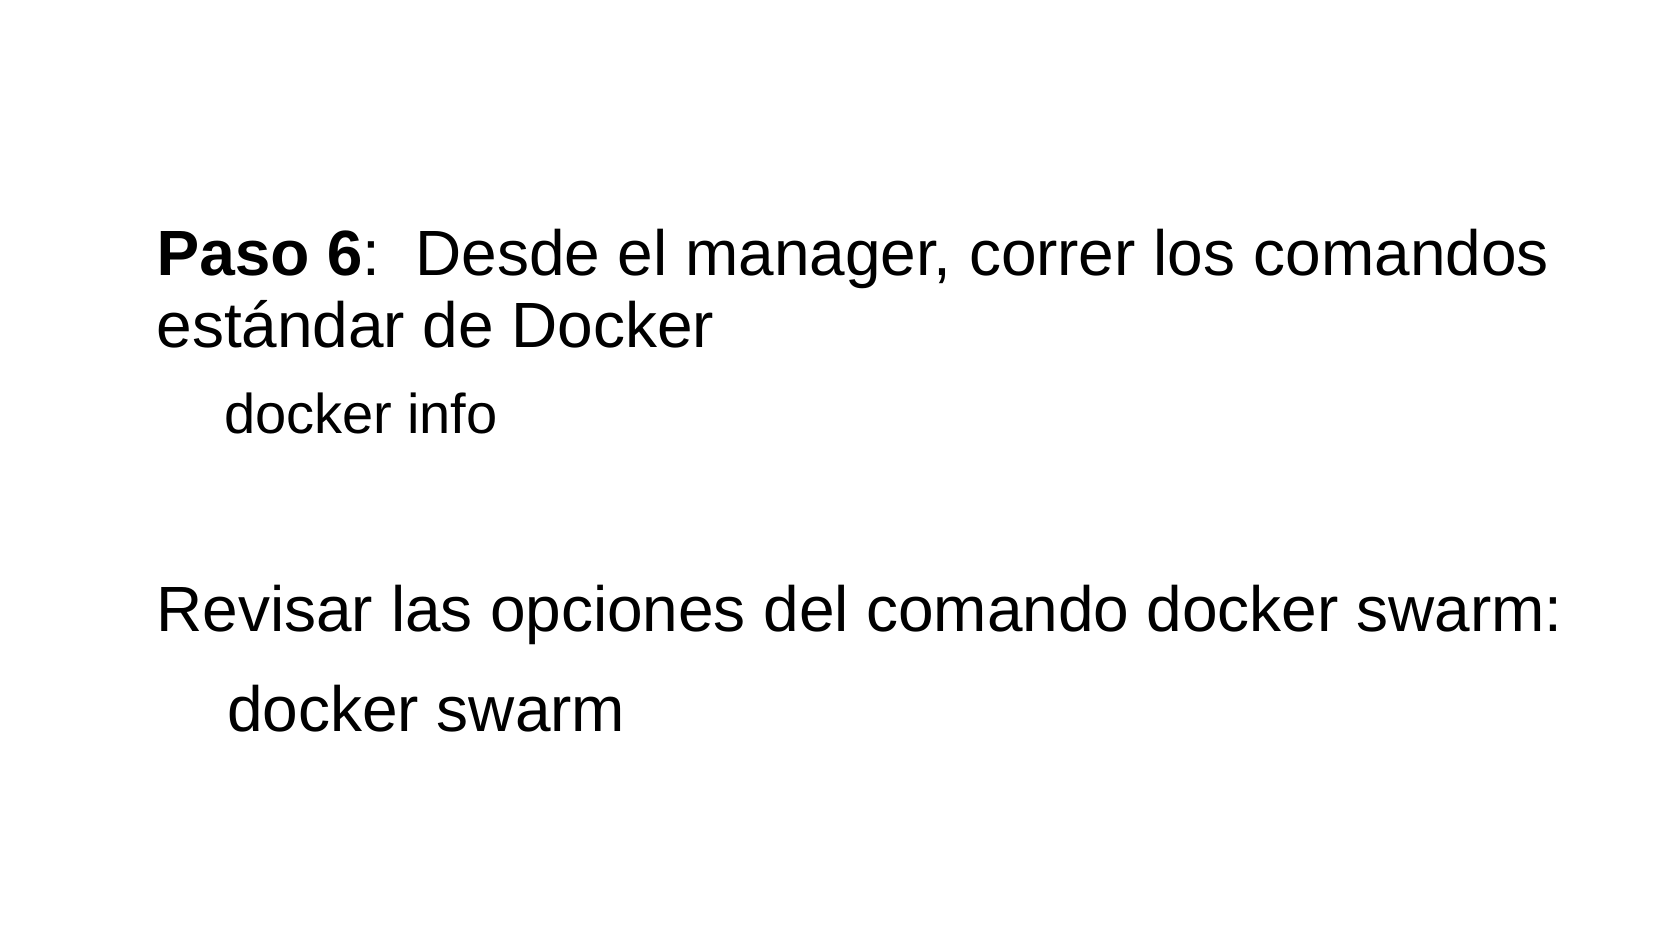

#
Paso 6: Desde el manager, correr los comandos estándar de Docker
docker info
Revisar las opciones del comando docker swarm:
 docker swarm